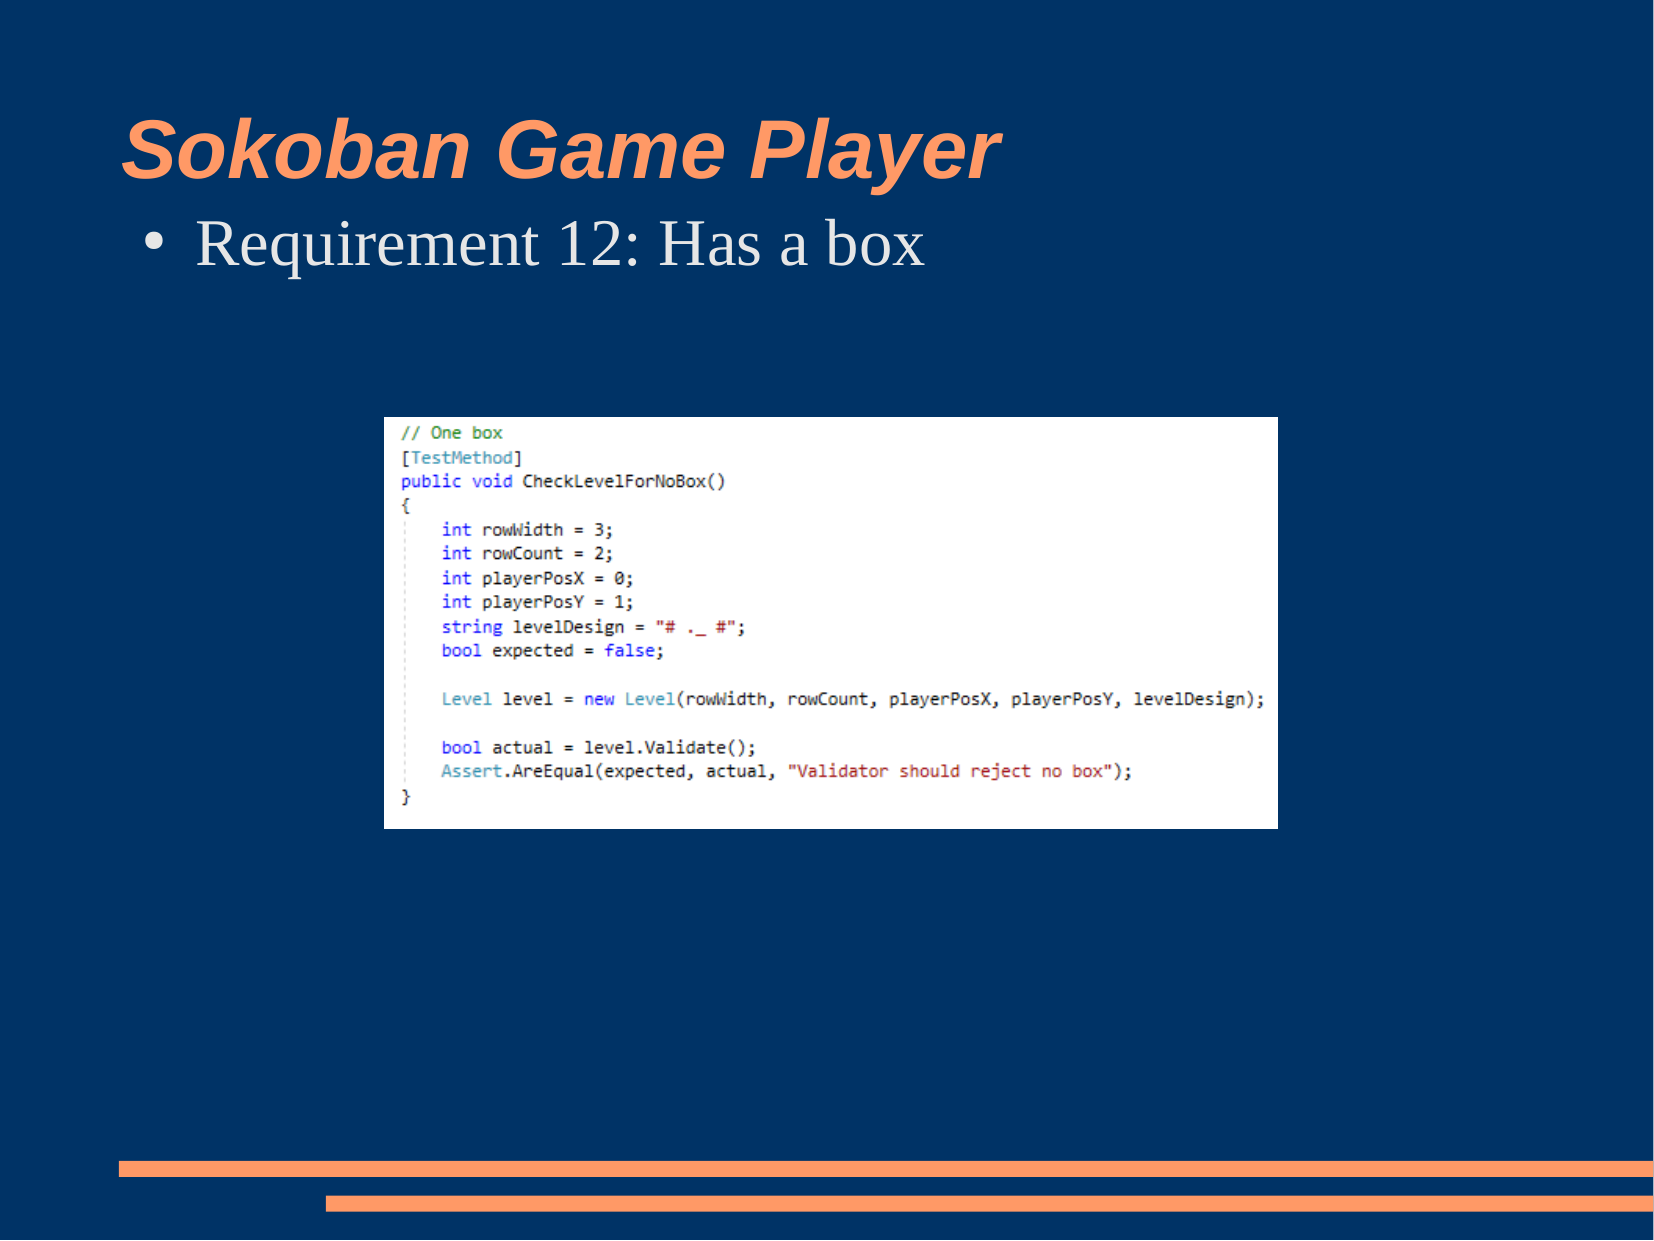

# Sokoban Game Player
Requirement 12: Has a box